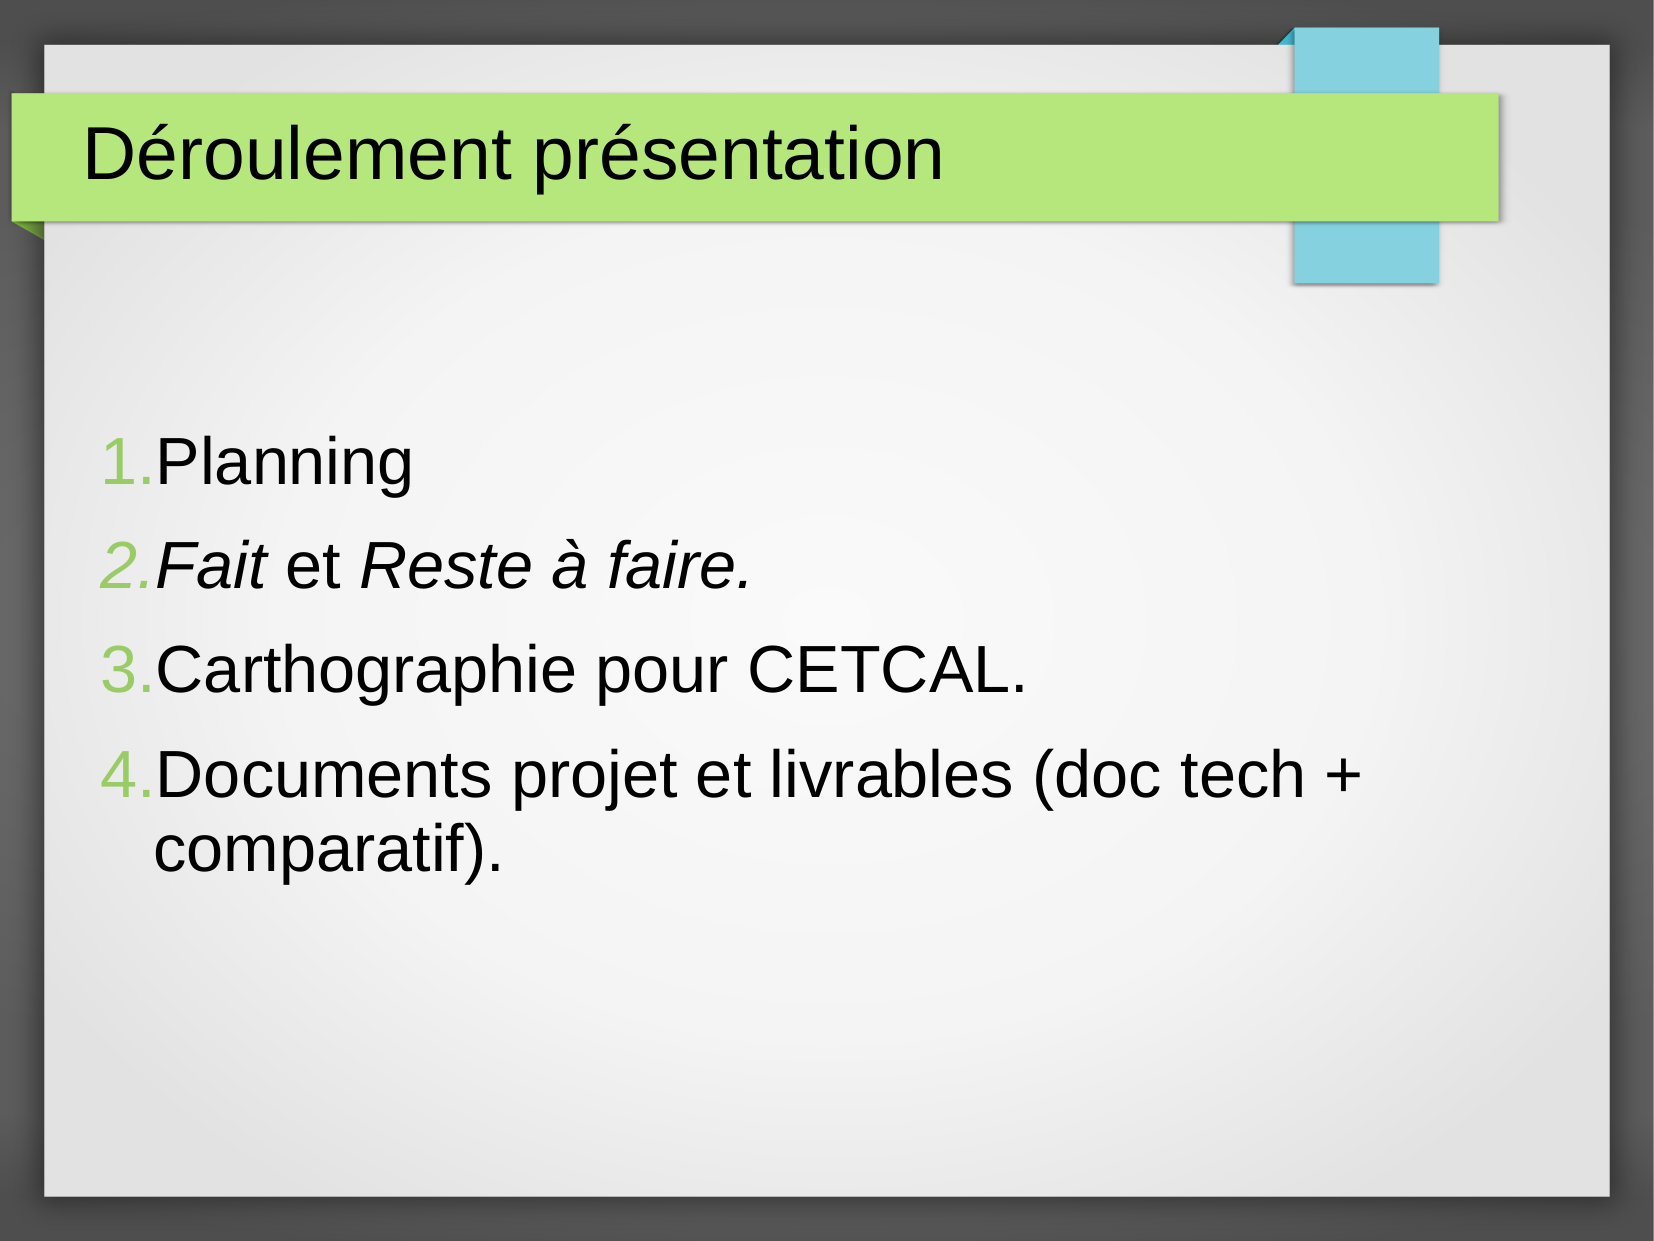

# Déroulement présentation
Planning
Fait et Reste à faire.
Carthographie pour CETCAL.
Documents projet et livrables (doc tech + comparatif).